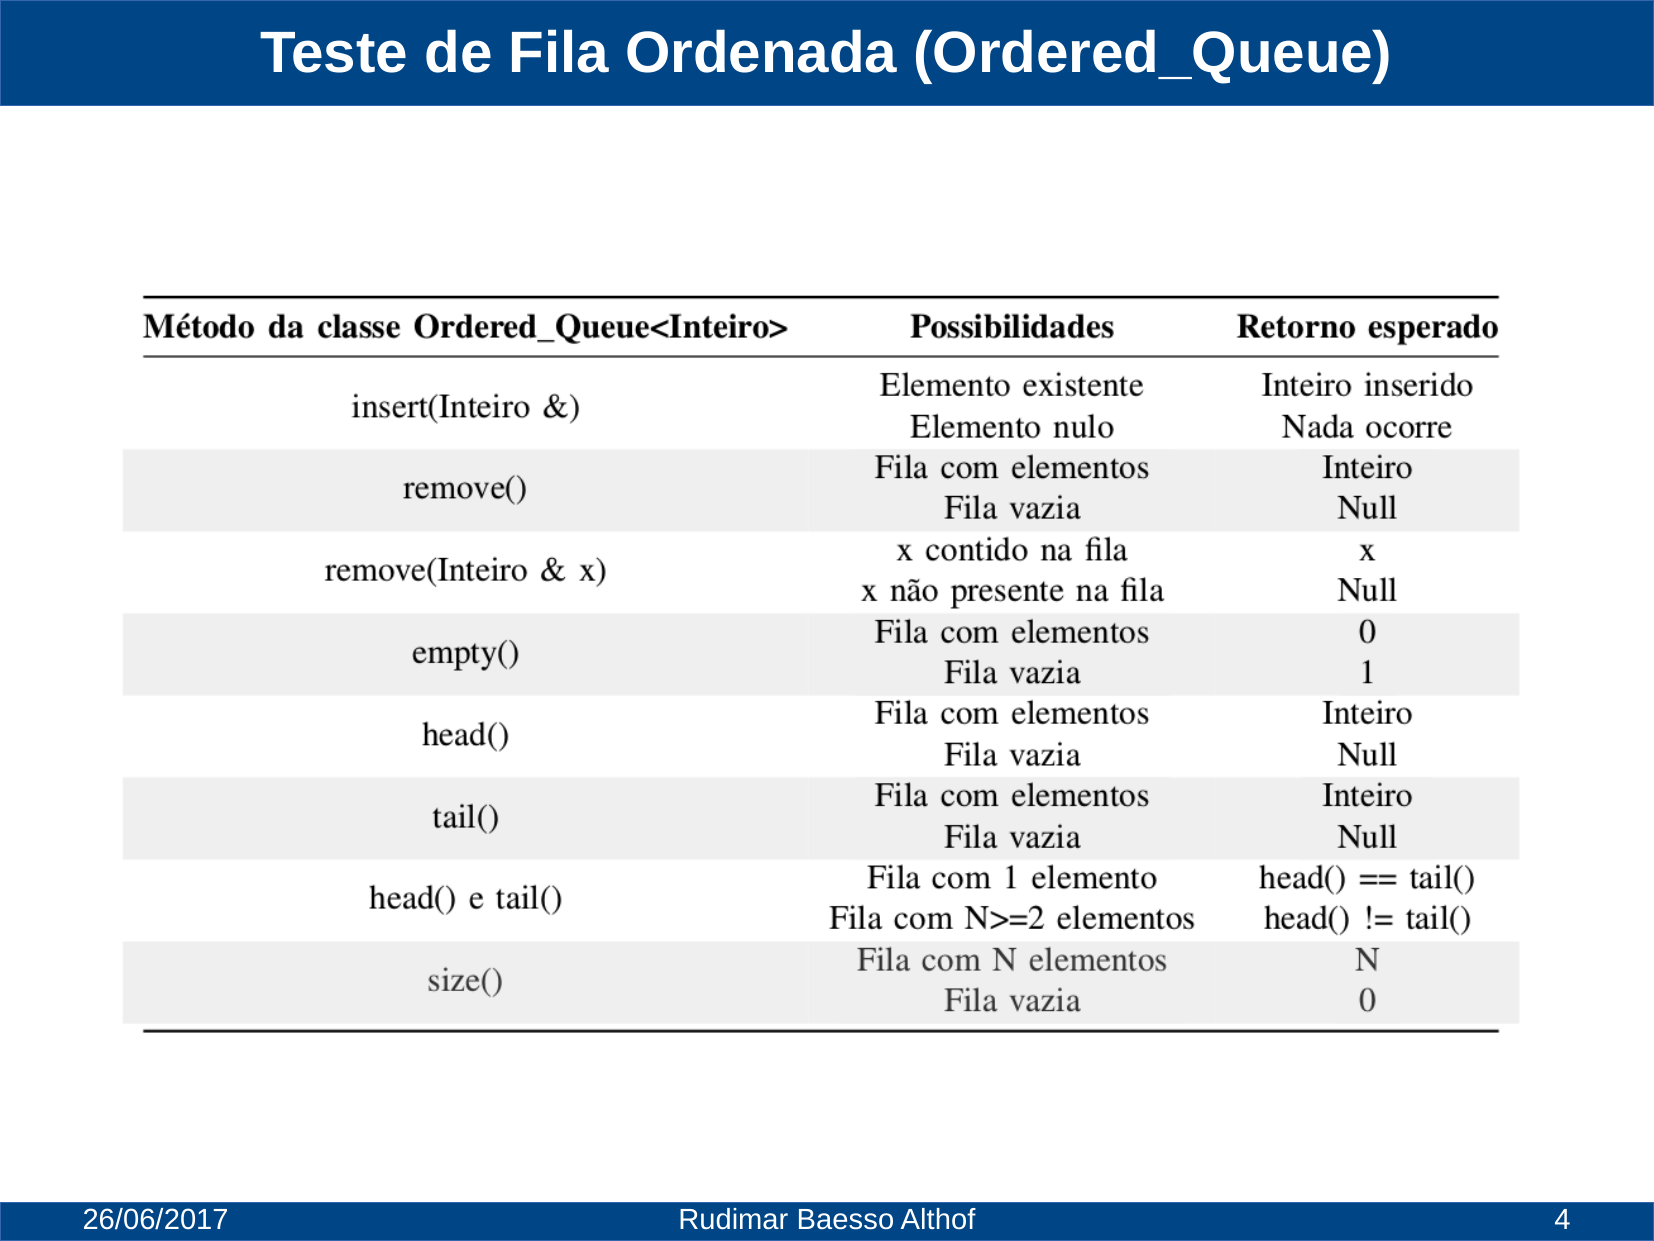

# Teste de Fila Ordenada (Ordered_Queue)
26/06/2017
Rudimar Baesso Althof
4